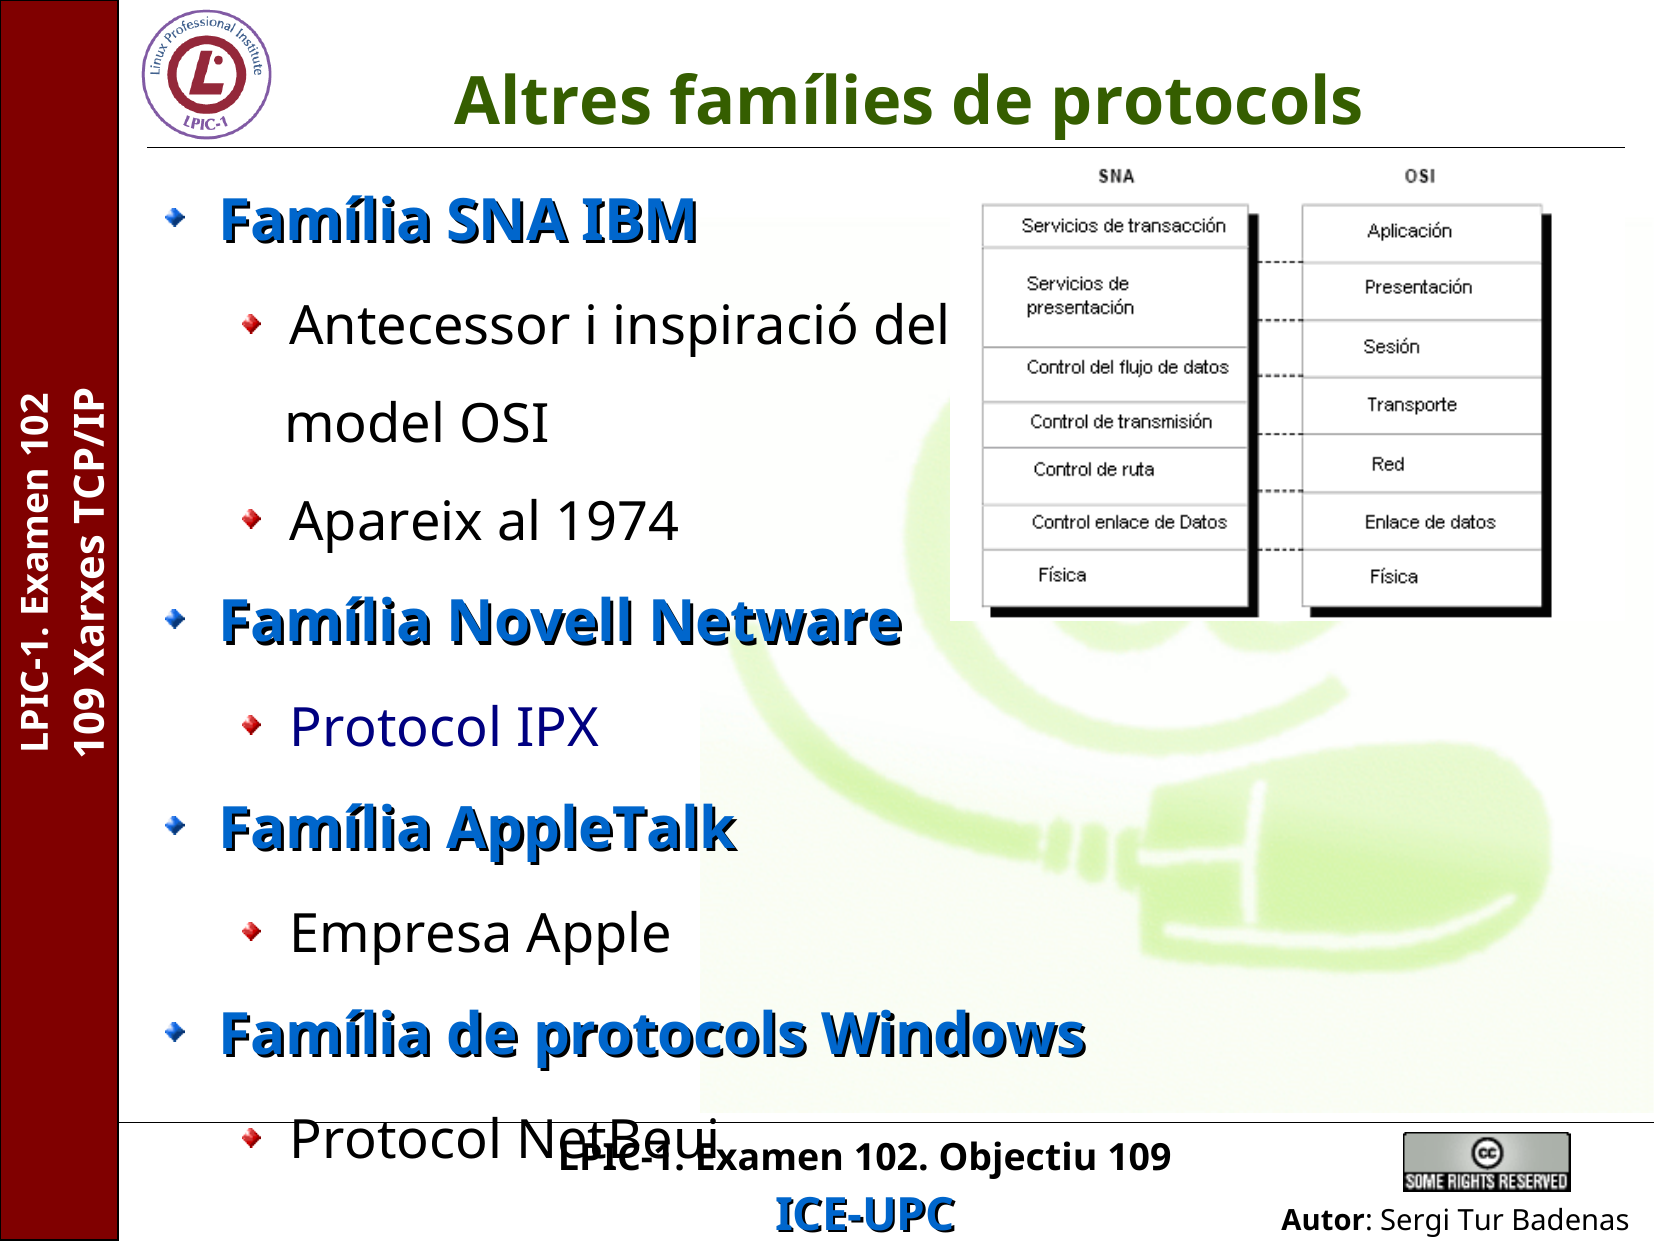

# Altres famílies de protocols
Família SNA IBM
Antecessor i inspiració del
 model OSI
Apareix al 1974
Família Novell Netware
Protocol IPX
Família AppleTalk
Empresa Apple
Família de protocols Windows
Protocol NetBeui